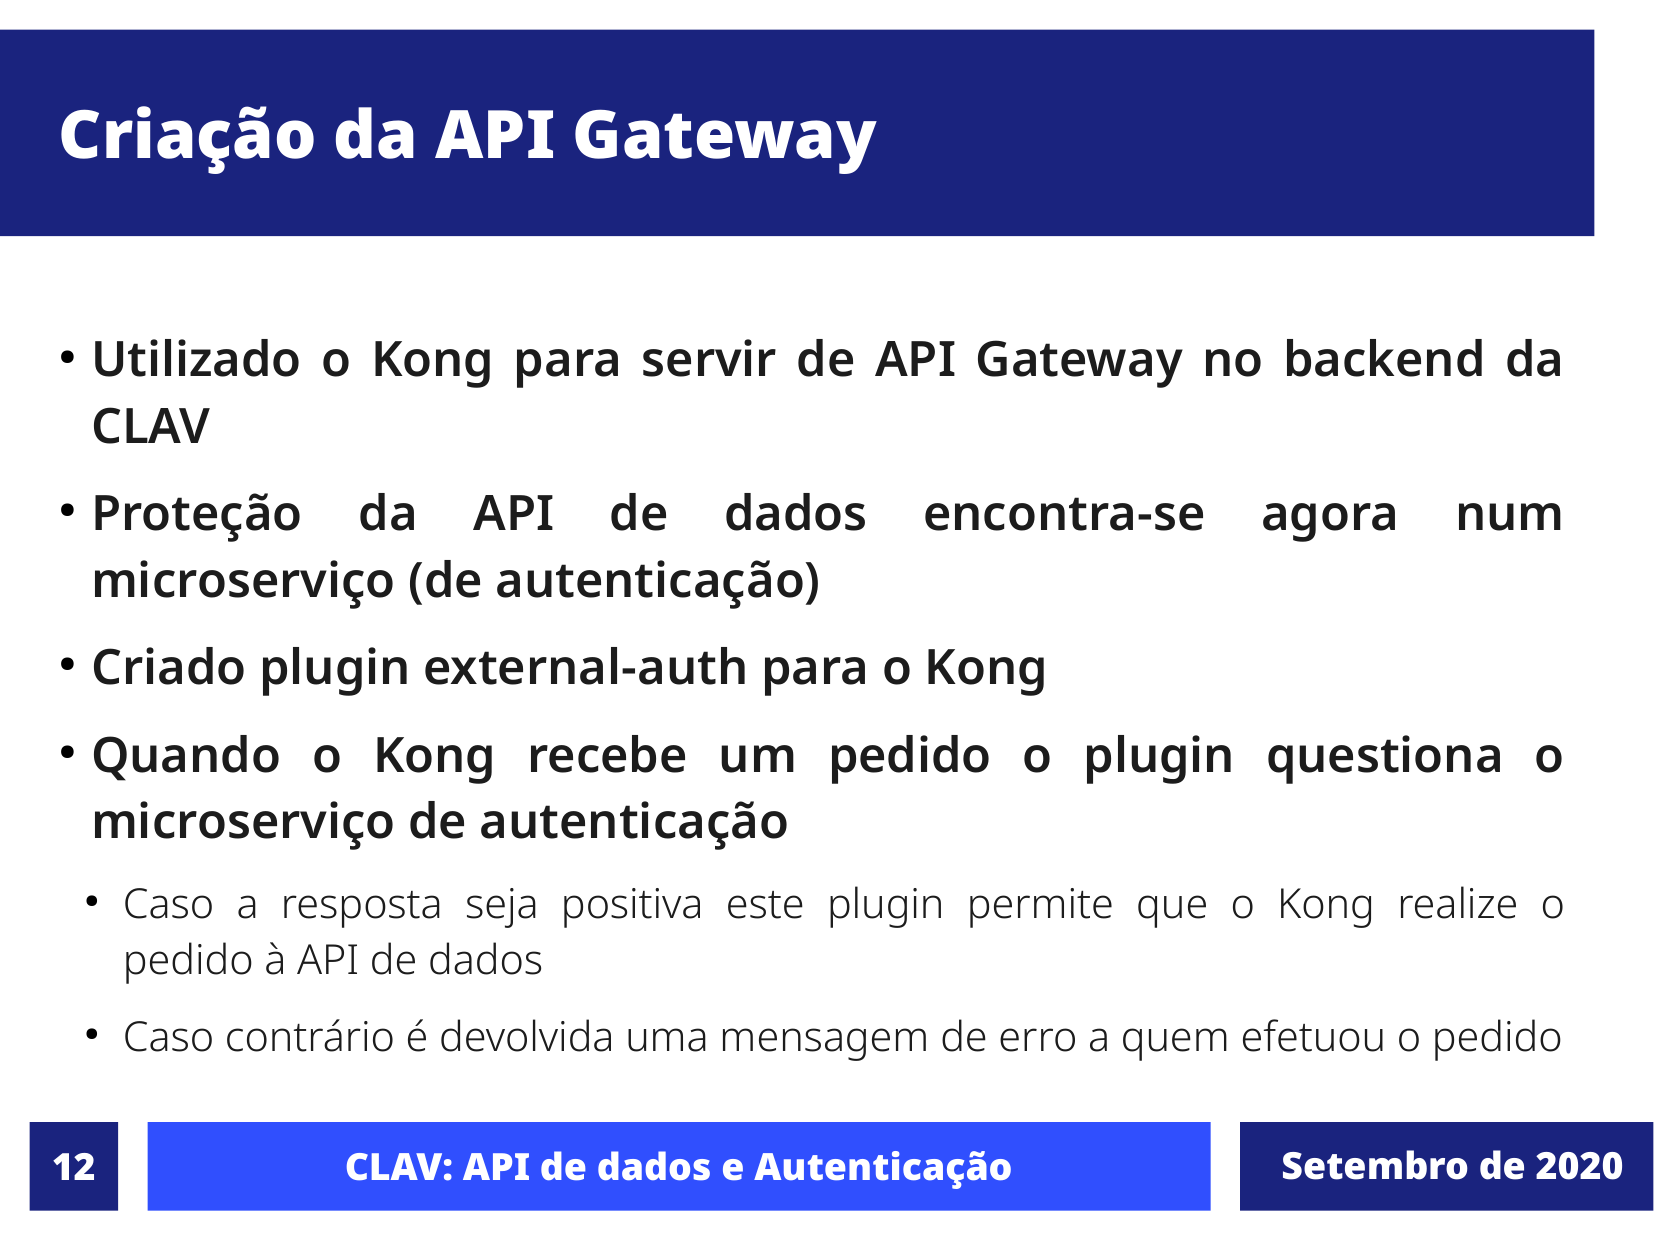

# Criação da API Gateway
Utilizado o Kong para servir de API Gateway no backend da CLAV
Proteção da API de dados encontra-se agora num microserviço (de autenticação)
Criado plugin external-auth para o Kong
Quando o Kong recebe um pedido o plugin questiona o microserviço de autenticação
Caso a resposta seja positiva este plugin permite que o Kong realize o pedido à API de dados
Caso contrário é devolvida uma mensagem de erro a quem efetuou o pedido
12
CLAV: API de dados e Autenticação
Setembro de 2020